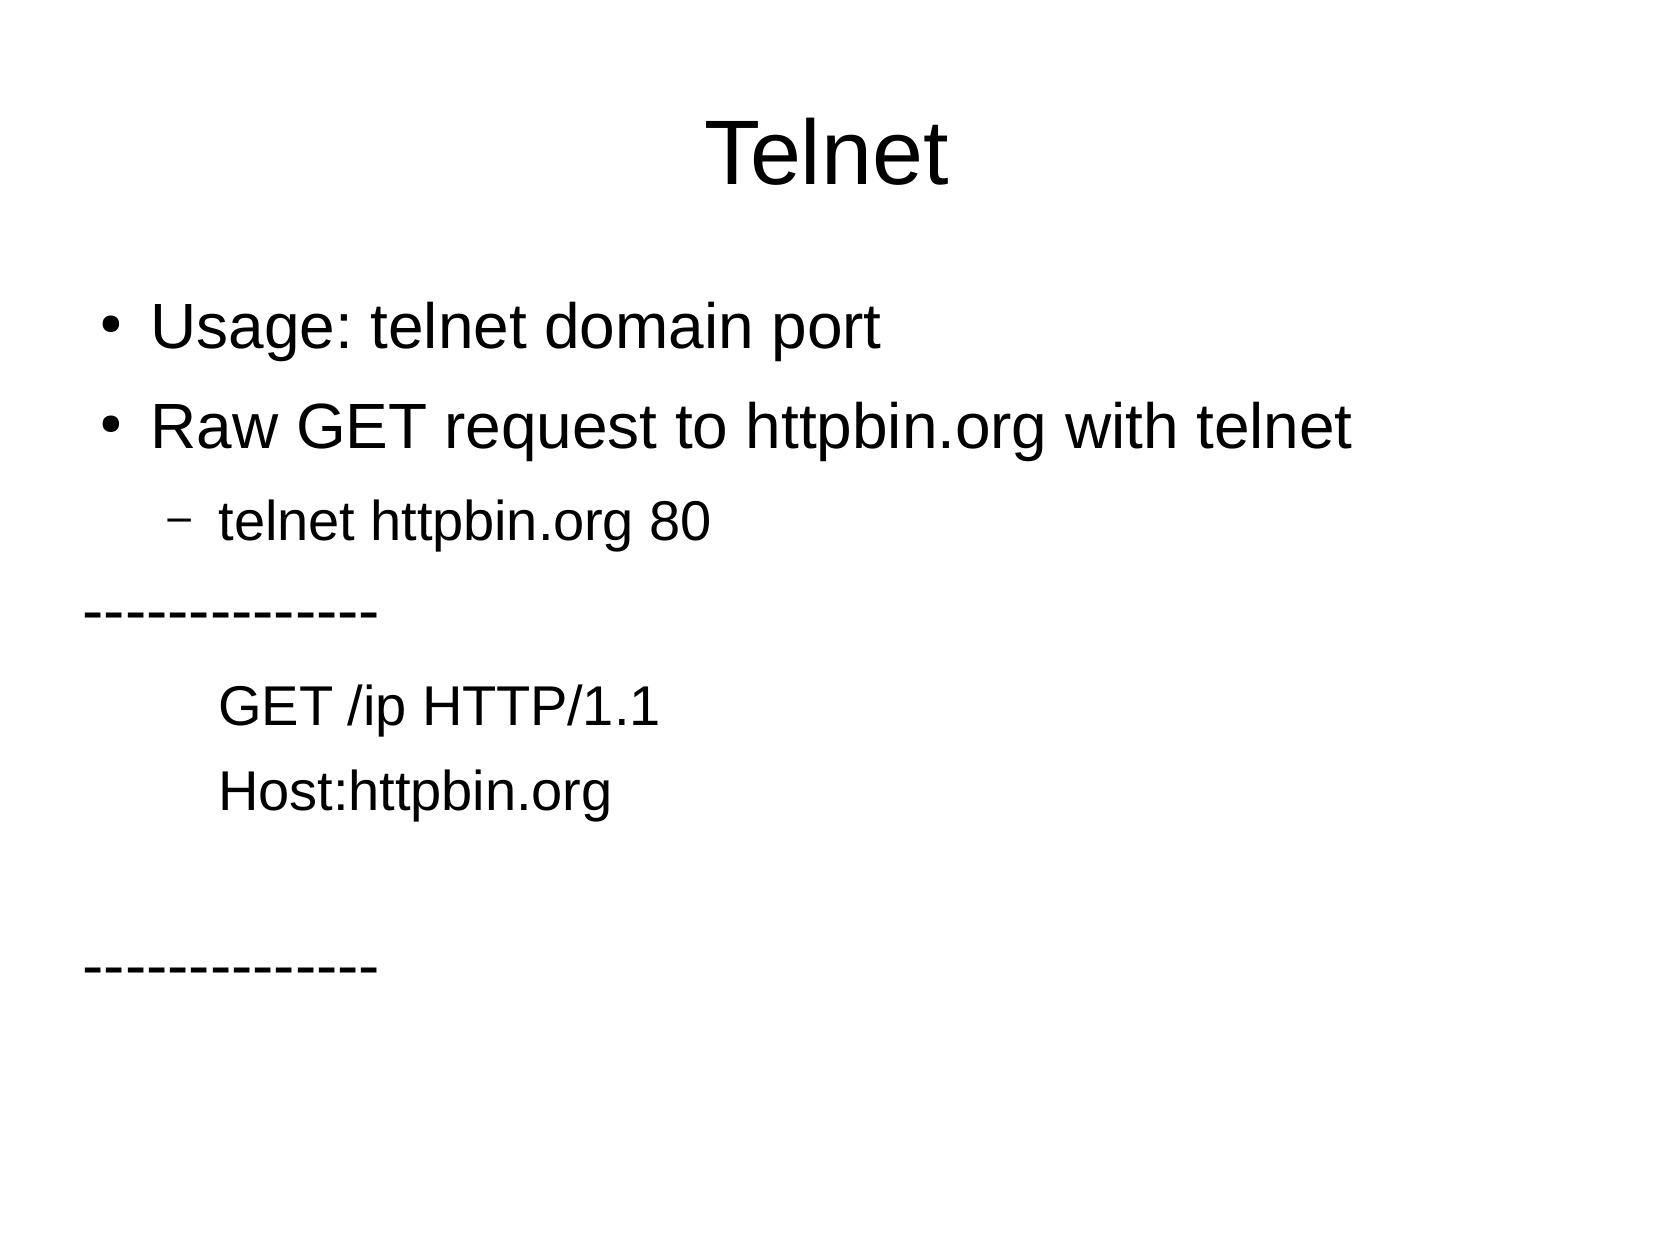

# Telnet
Usage: telnet domain port
Raw GET request to httpbin.org with telnet
telnet httpbin.org 80
--------------
GET /ip HTTP/1.1
Host:httpbin.org
--------------